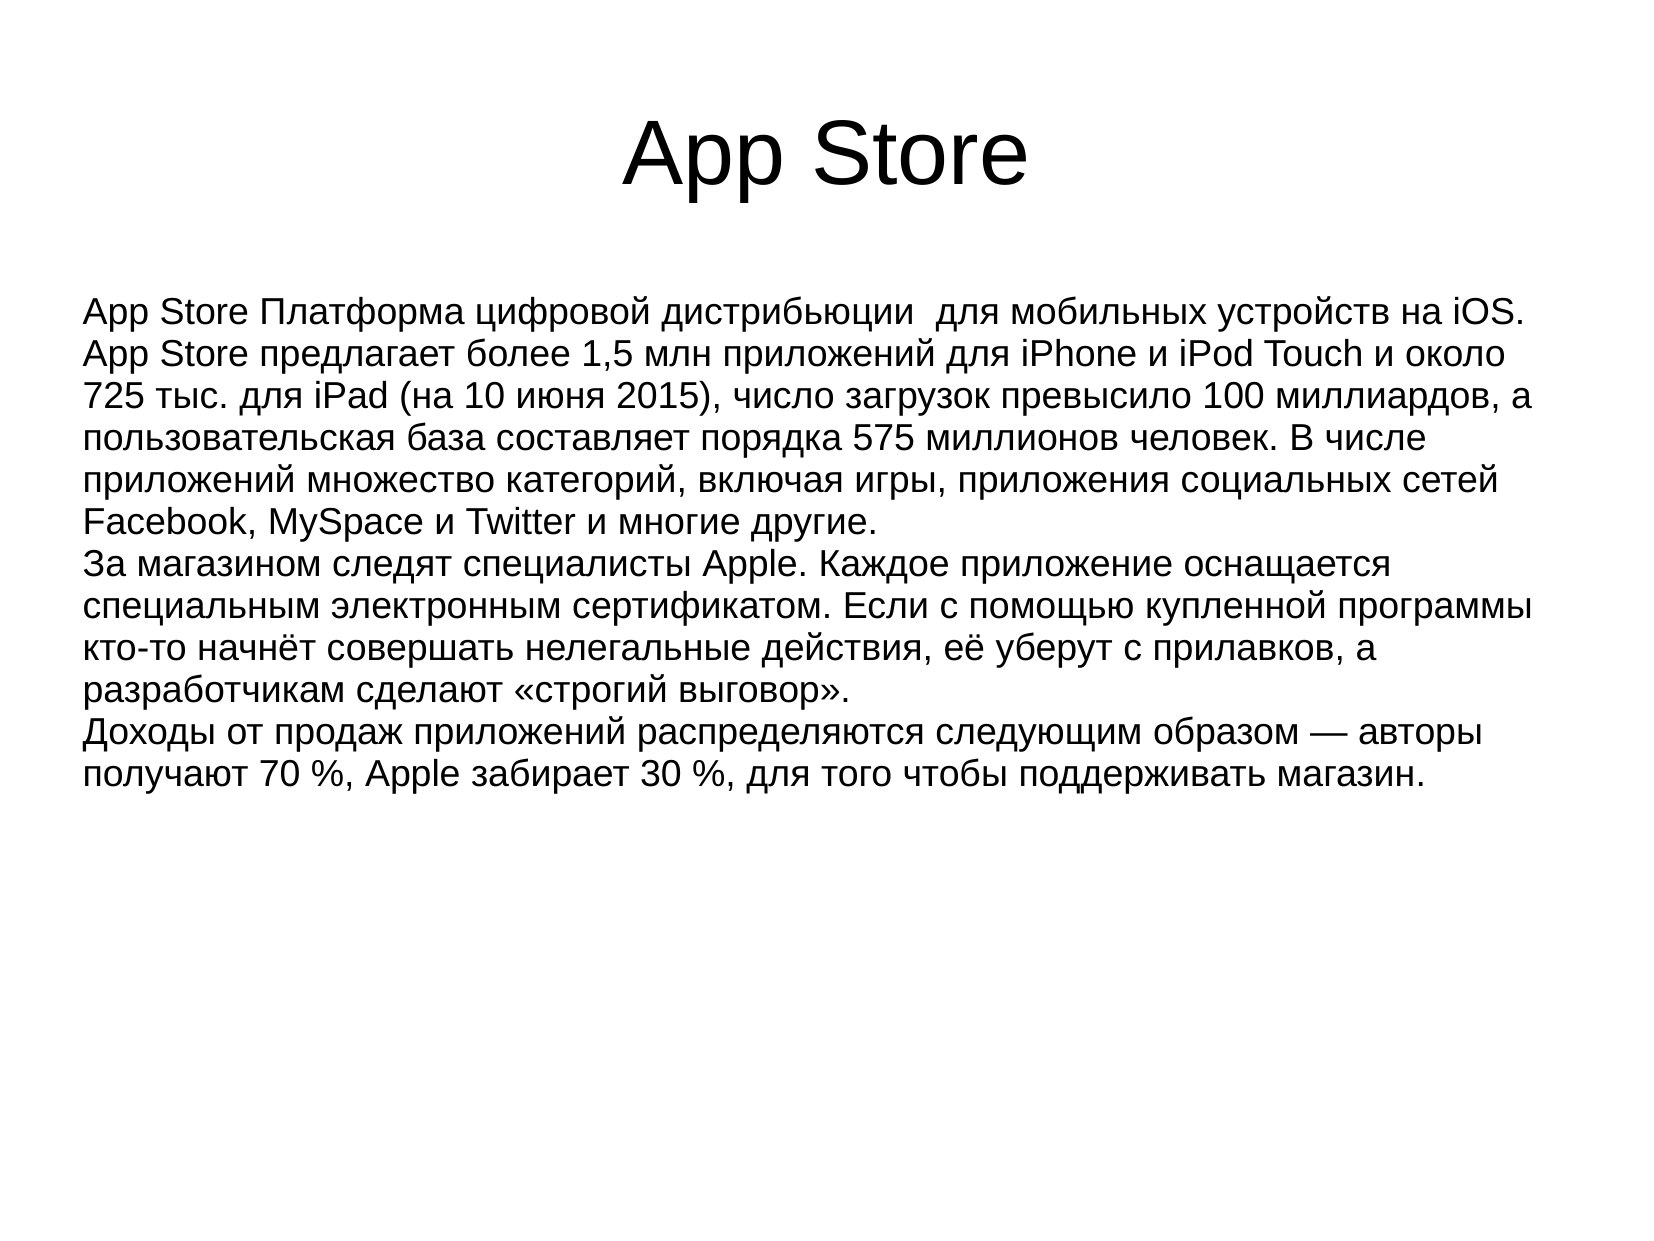

# App Store
App Store Платформа цифровой дистрибьюции для мобильных устройств на iOS.
App Store предлагает более 1,5 млн приложений для iPhone и iPod Touch и около 725 тыс. для iPad (на 10 июня 2015), число загрузок превысило 100 миллиардов, а пользовательская база составляет порядка 575 миллионов человек. В числе приложений множество категорий, включая игры, приложения социальных сетей Facebook, MySpace и Twitter и многие другие.
За магазином следят специалисты Apple. Каждое приложение оснащается специальным электронным сертификатом. Если с помощью купленной программы кто-то начнёт совершать нелегальные действия, её уберут с прилавков, а разработчикам сделают «строгий выговор».
Доходы от продаж приложений распределяются следующим образом — авторы получают 70 %, Apple забирает 30 %, для того чтобы поддерживать магазин.